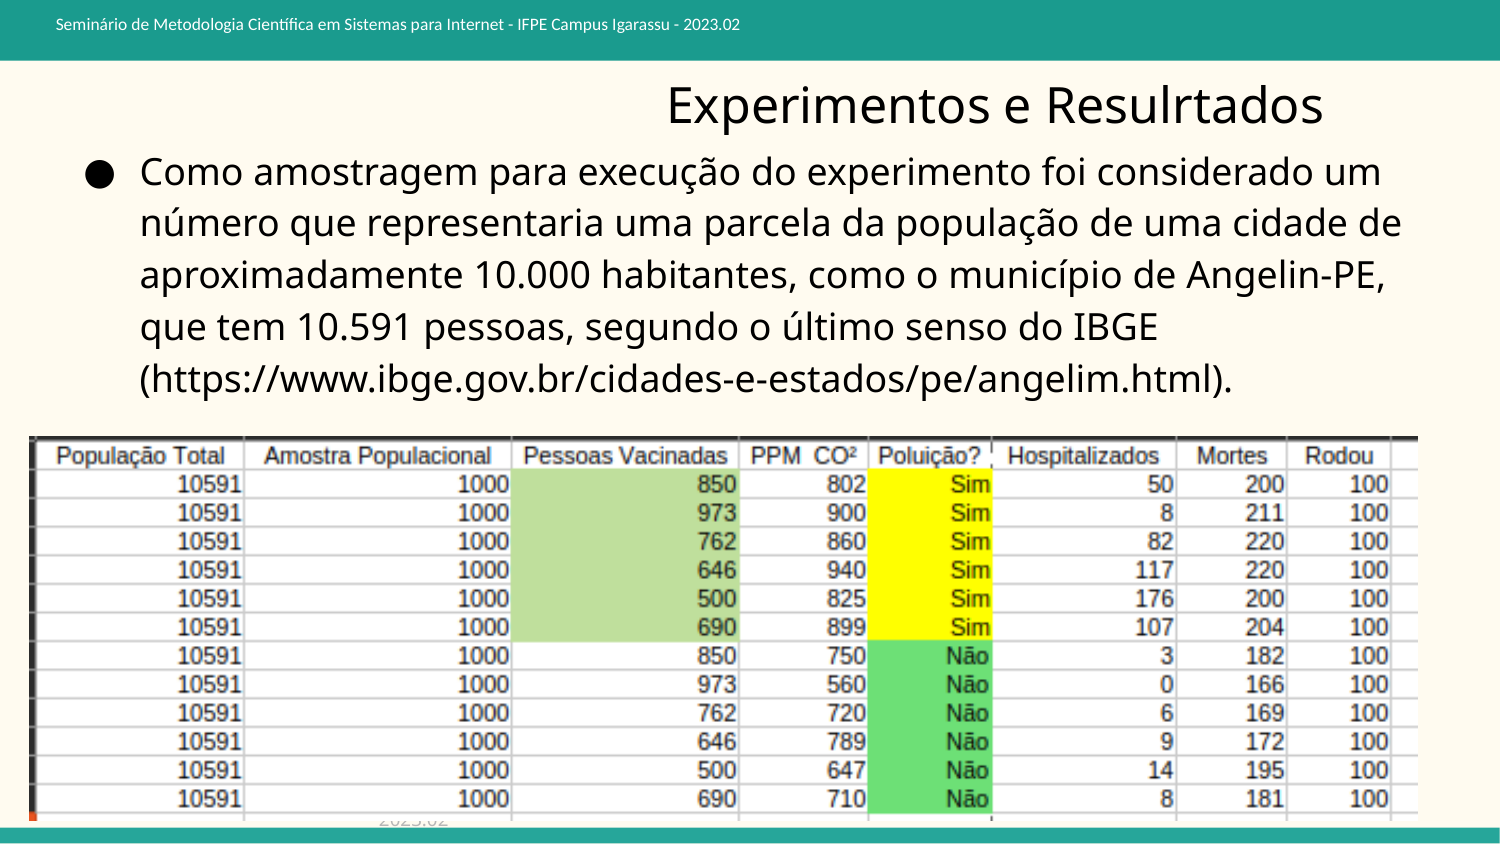

Seminário de Metodologia Científica em Sistemas para Internet - IFPE Campus Igarassu - 2023.02
# Como amostragem para execução do experimento foi considerado um número que representaria uma parcela da população de uma cidade de aproximadamente 10.000 habitantes, como o município de Angelin-PE, que tem 10.591 pessoas, segundo o último senso do IBGE (https://www.ibge.gov.br/cidades-e-estados/pe/angelim.html).
					Experimentos e Resulrtados